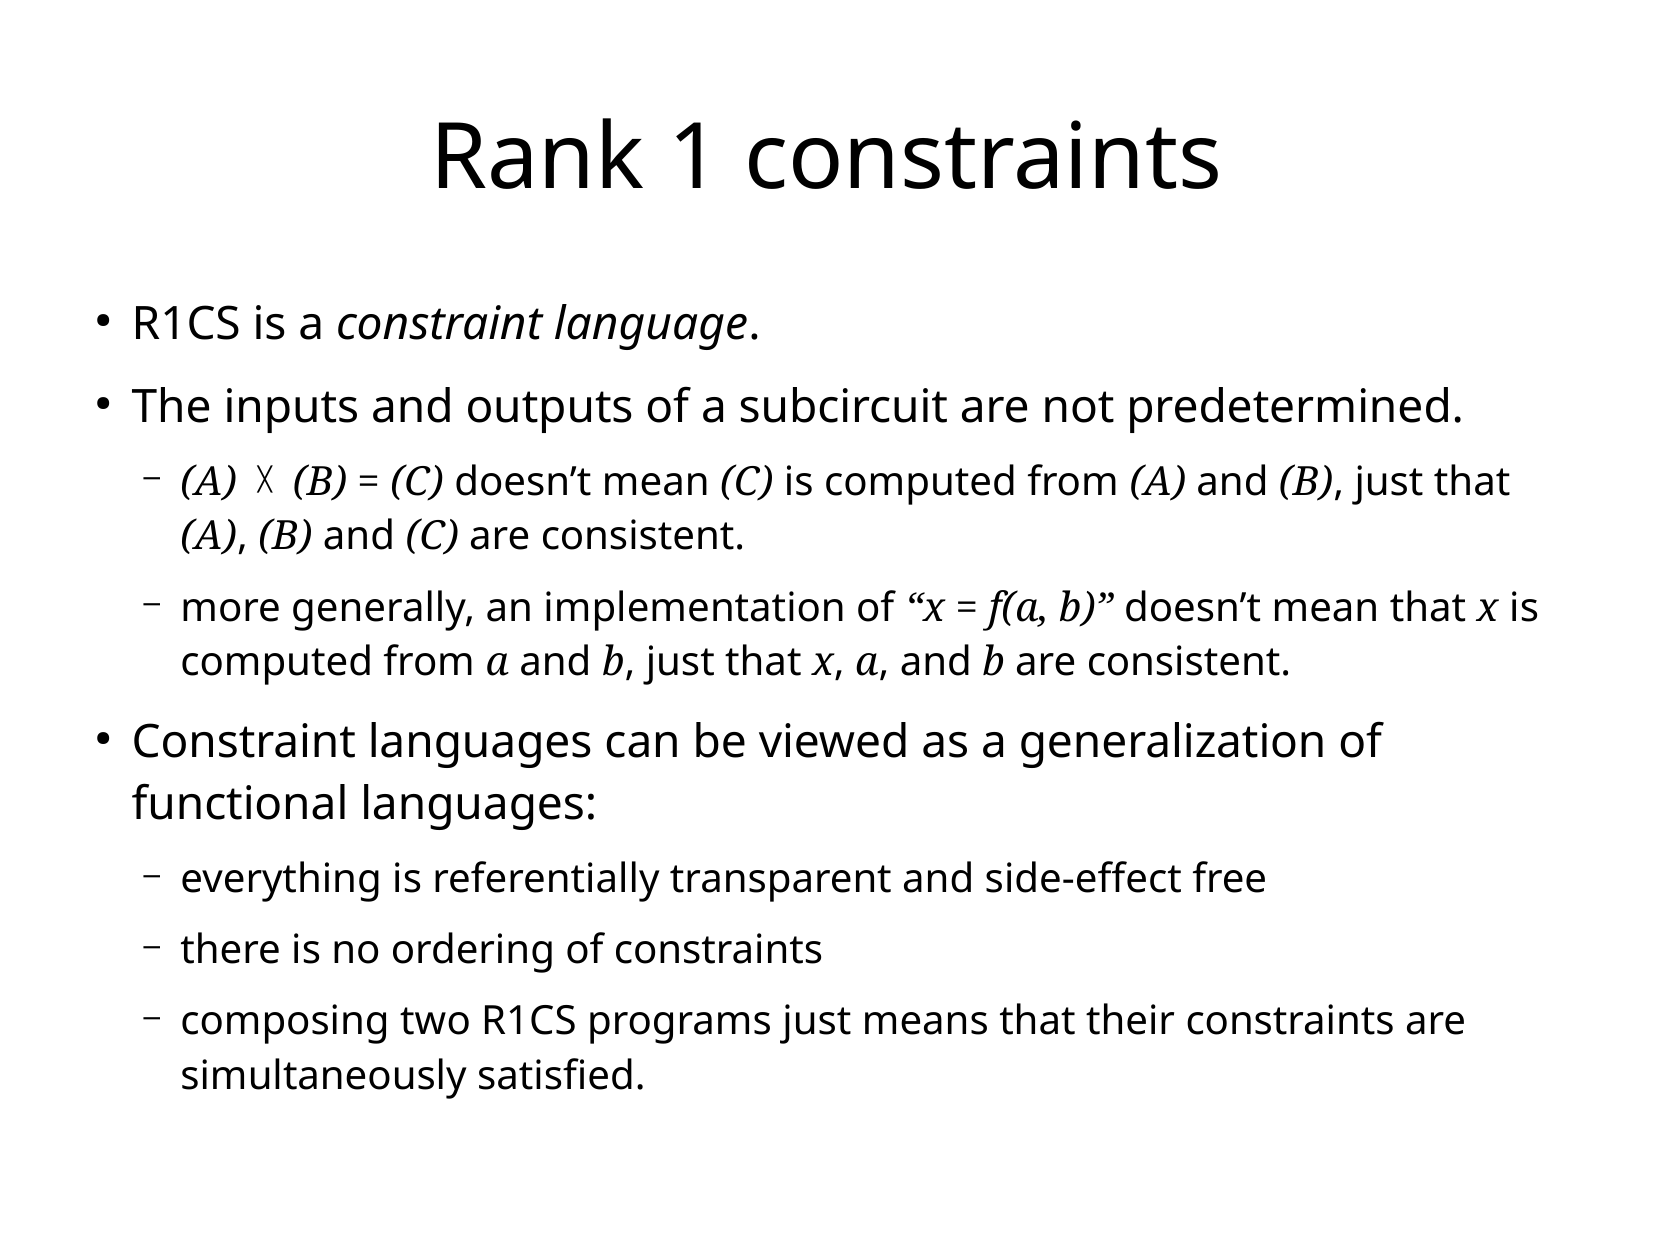

# Rank 1 constraints
R1CS is a constraint language.
The inputs and outputs of a subcircuit are not predetermined.
(A) ╳ (B) = (C) doesn’t mean (C) is computed from (A) and (B), just that (A), (B) and (C) are consistent.
more generally, an implementation of “x = f(a, b)” doesn’t mean that x is computed from a and b, just that x, a, and b are consistent.
Constraint languages can be viewed as a generalization of functional languages:
everything is referentially transparent and side-effect free
there is no ordering of constraints
composing two R1CS programs just means that their constraints are simultaneously satisfied.